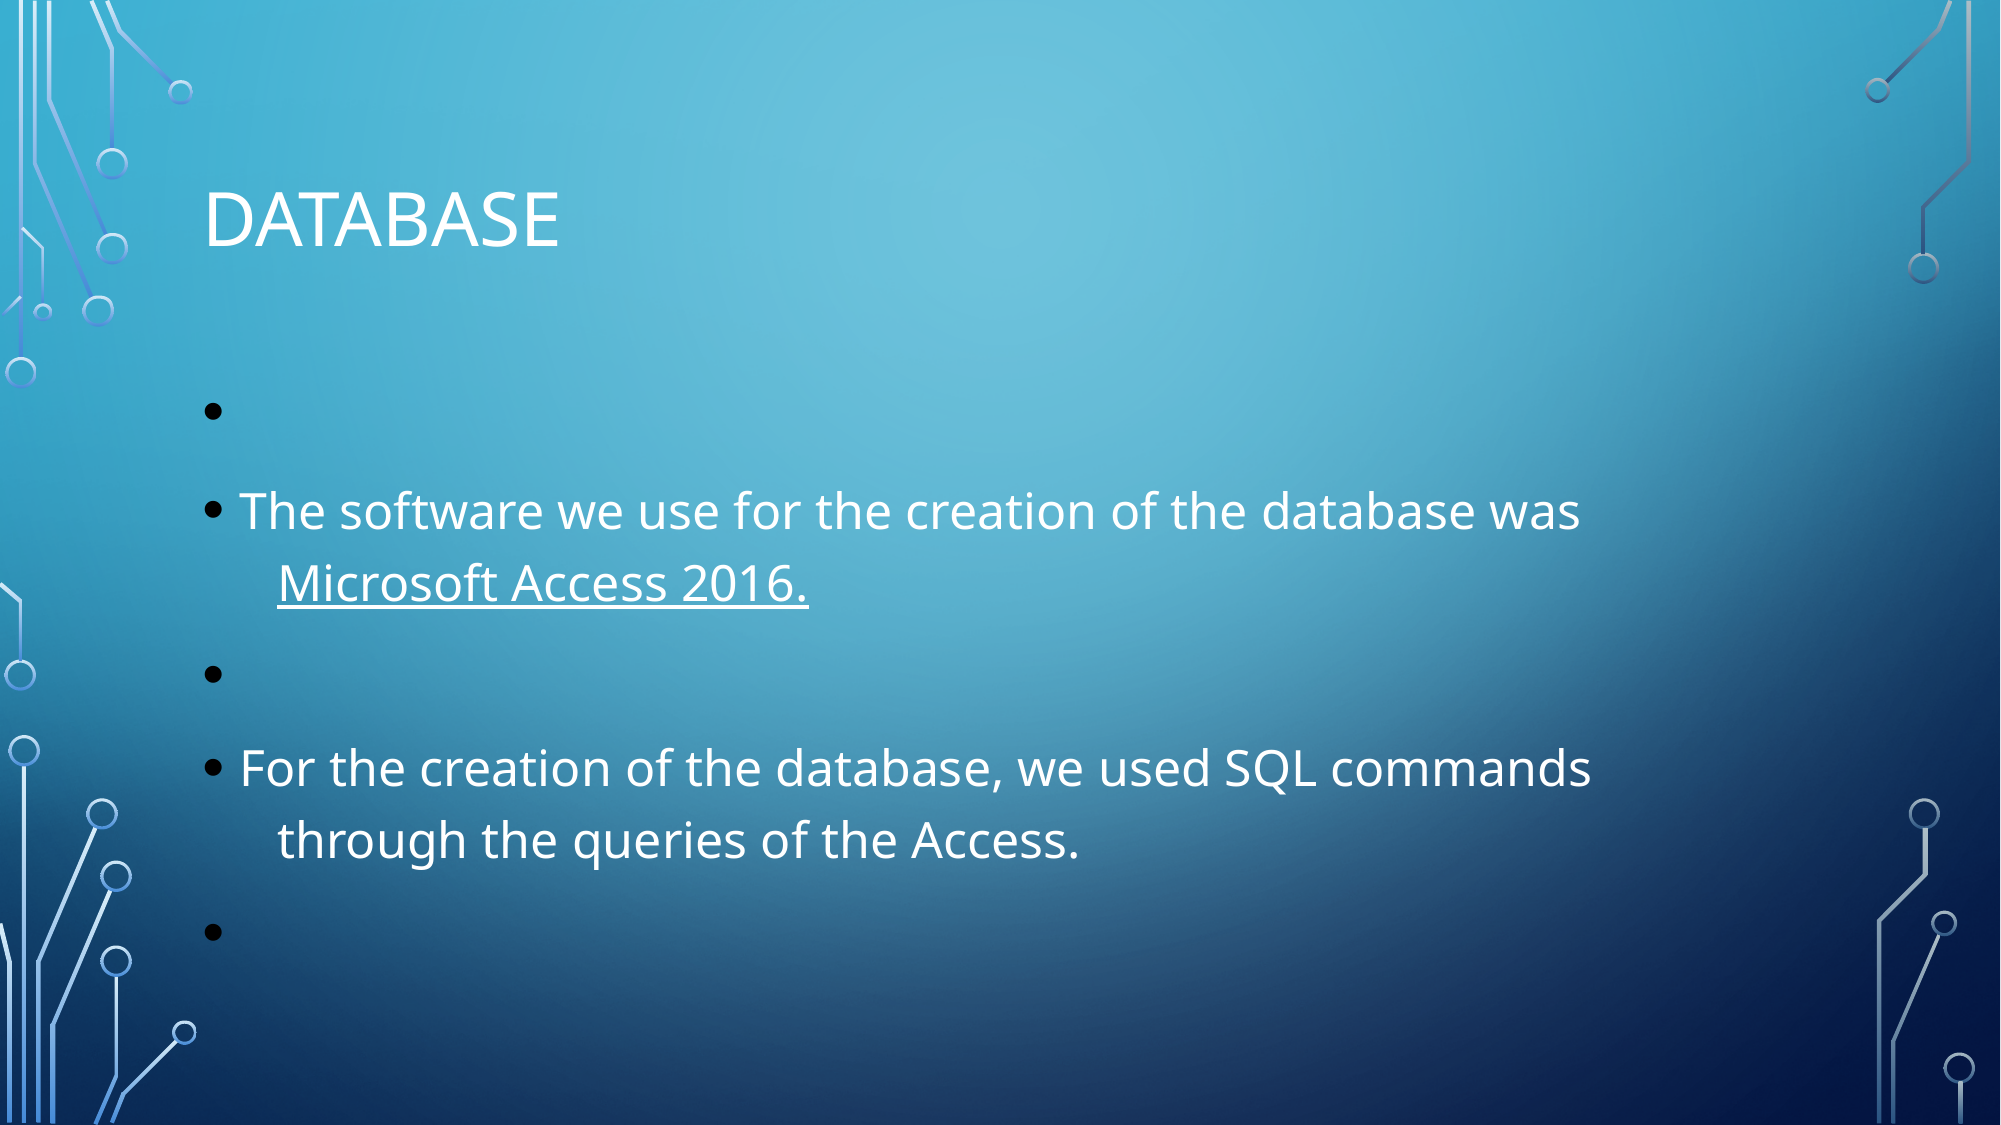

# Database
The software we use for the creation of the database was Microsoft Access 2016.
For the creation of the database, we used SQL commands through the queries of the Access.